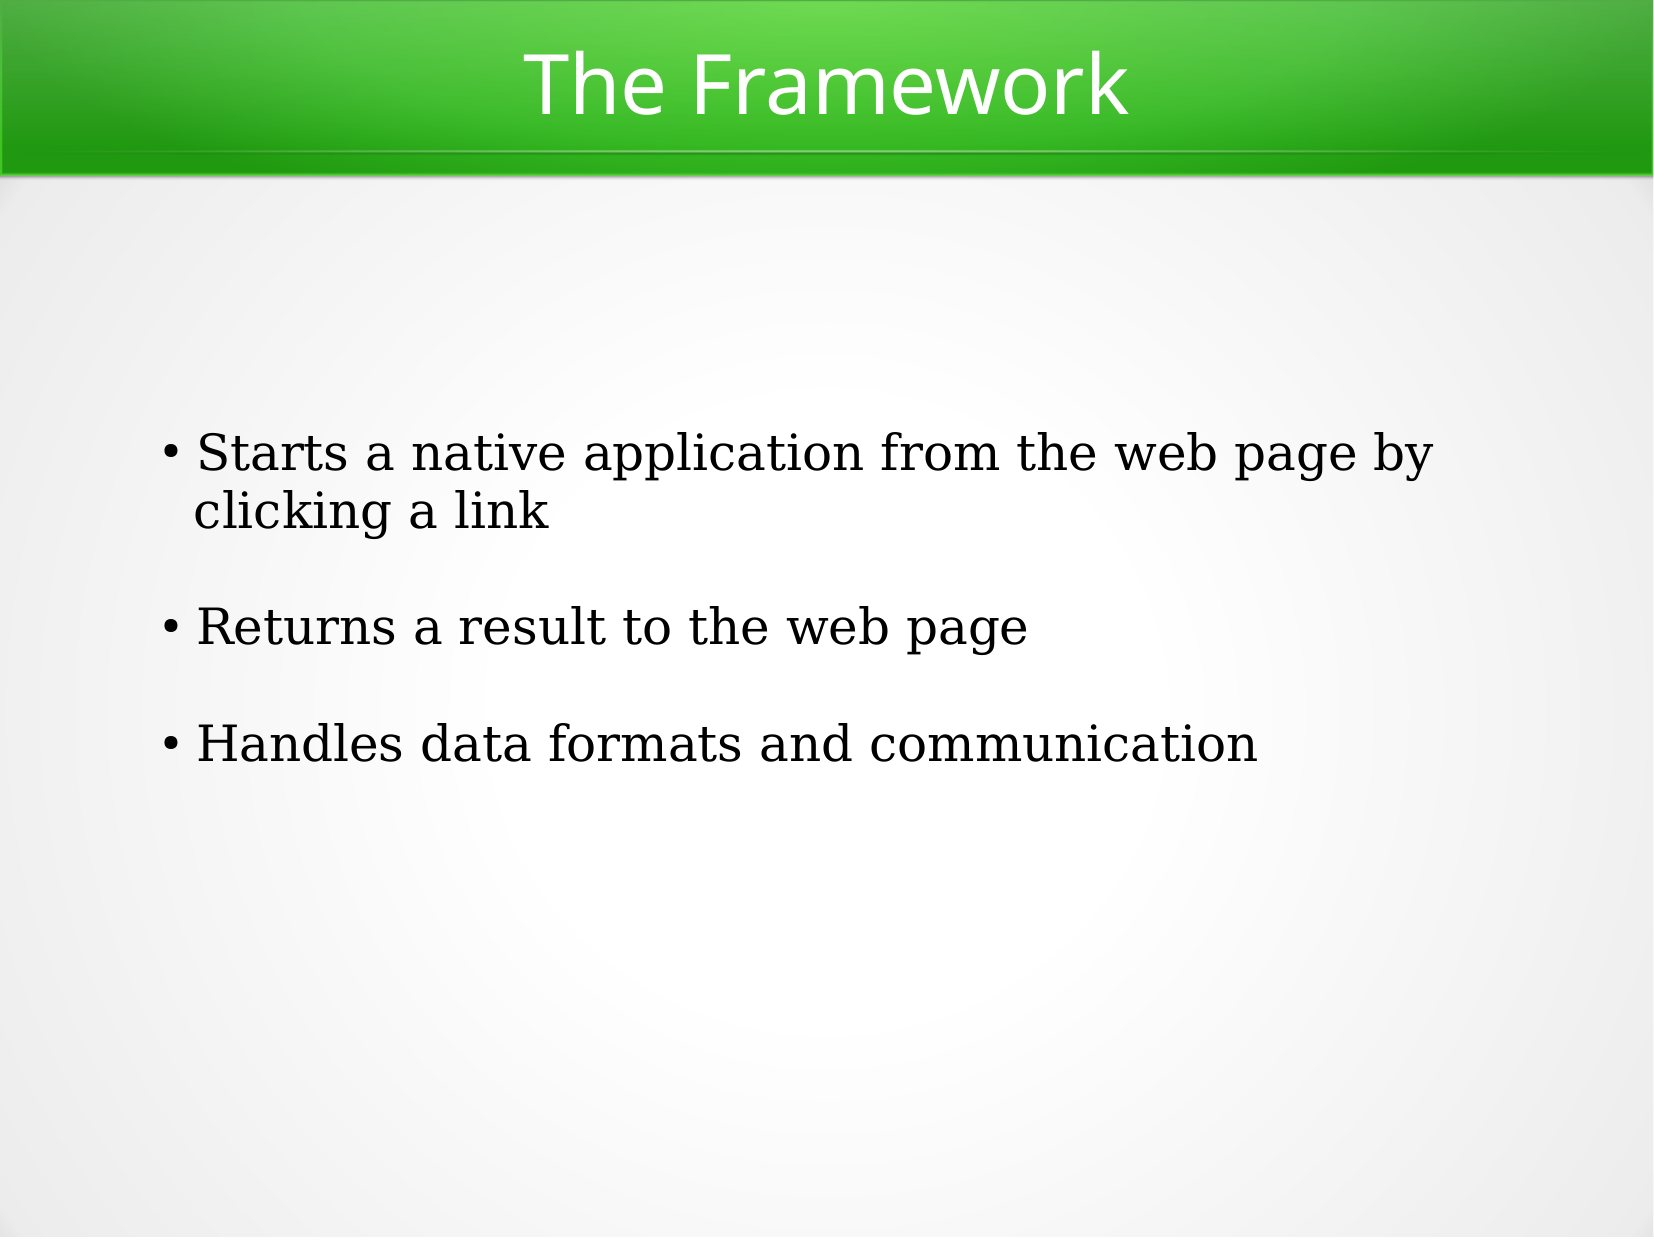

# The Framework
 Starts a native application from the web page by clicking a link
 Returns a result to the web page
 Handles data formats and communication